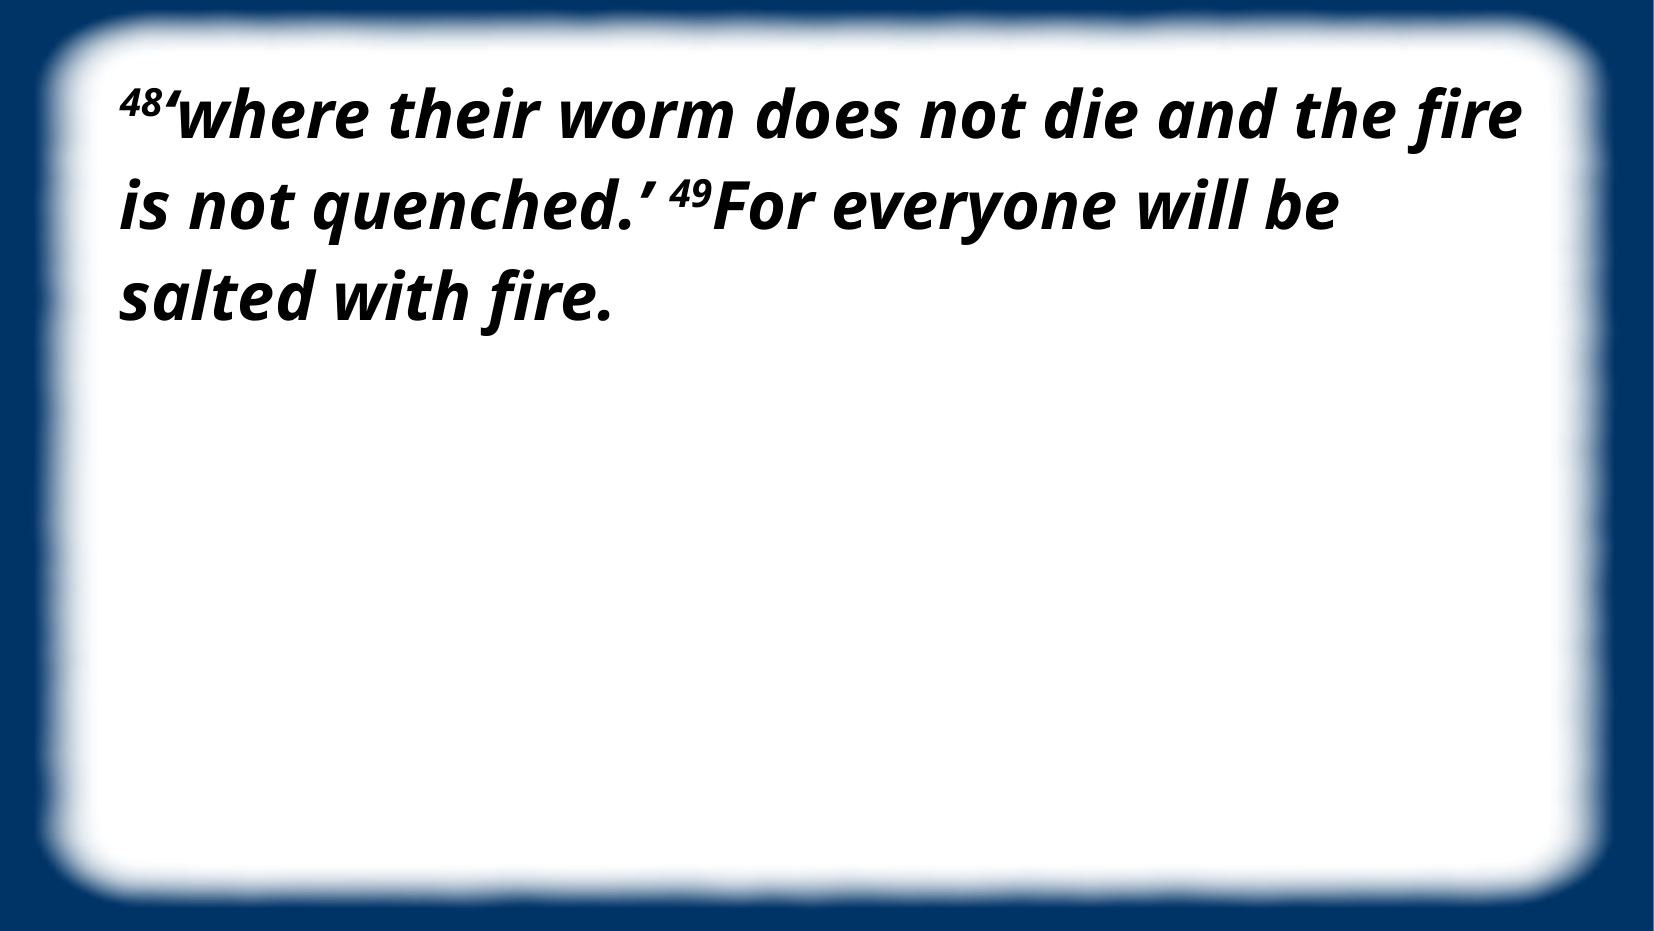

48‘where their worm does not die and the fire is not quenched.’ 49For everyone will be salted with fire.